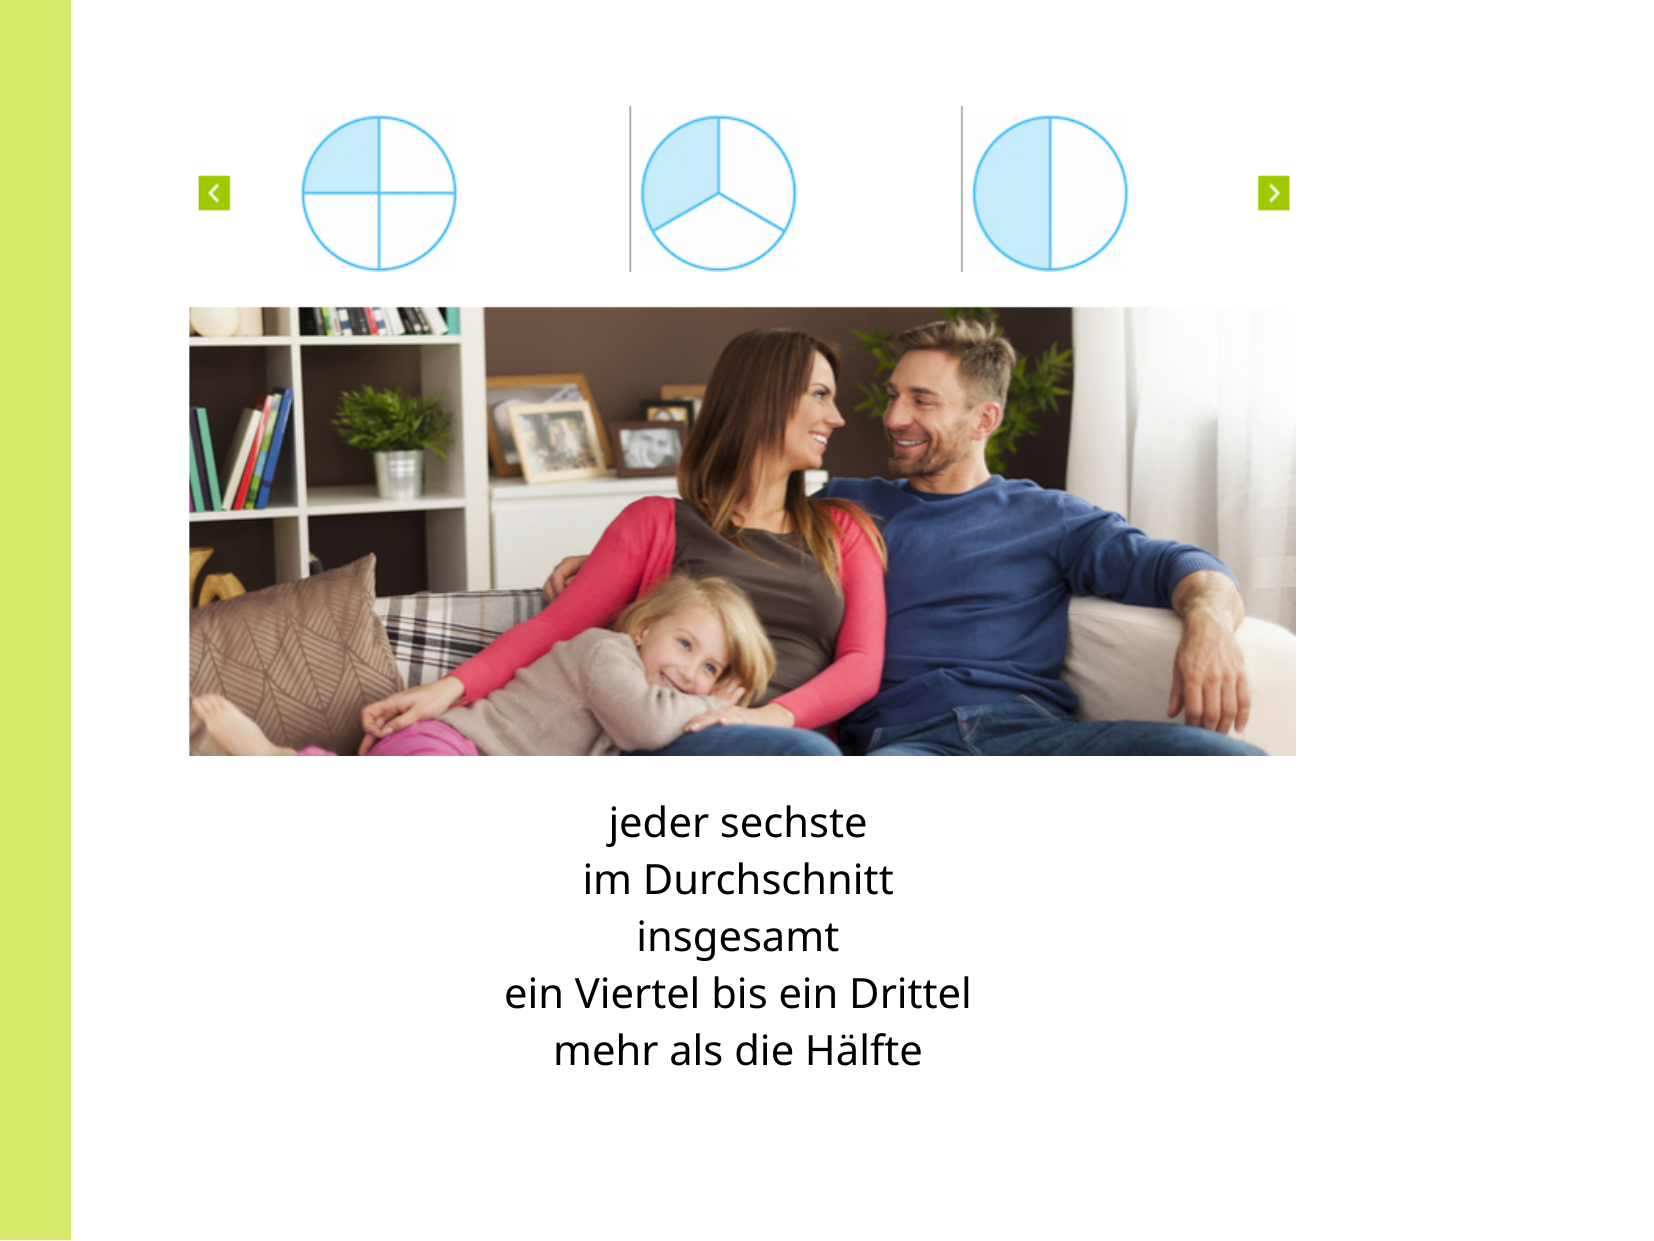

jeder sechste
im Durchschnitt
insgesamt
ein Viertel bis ein Drittel
mehr als die Hälfte